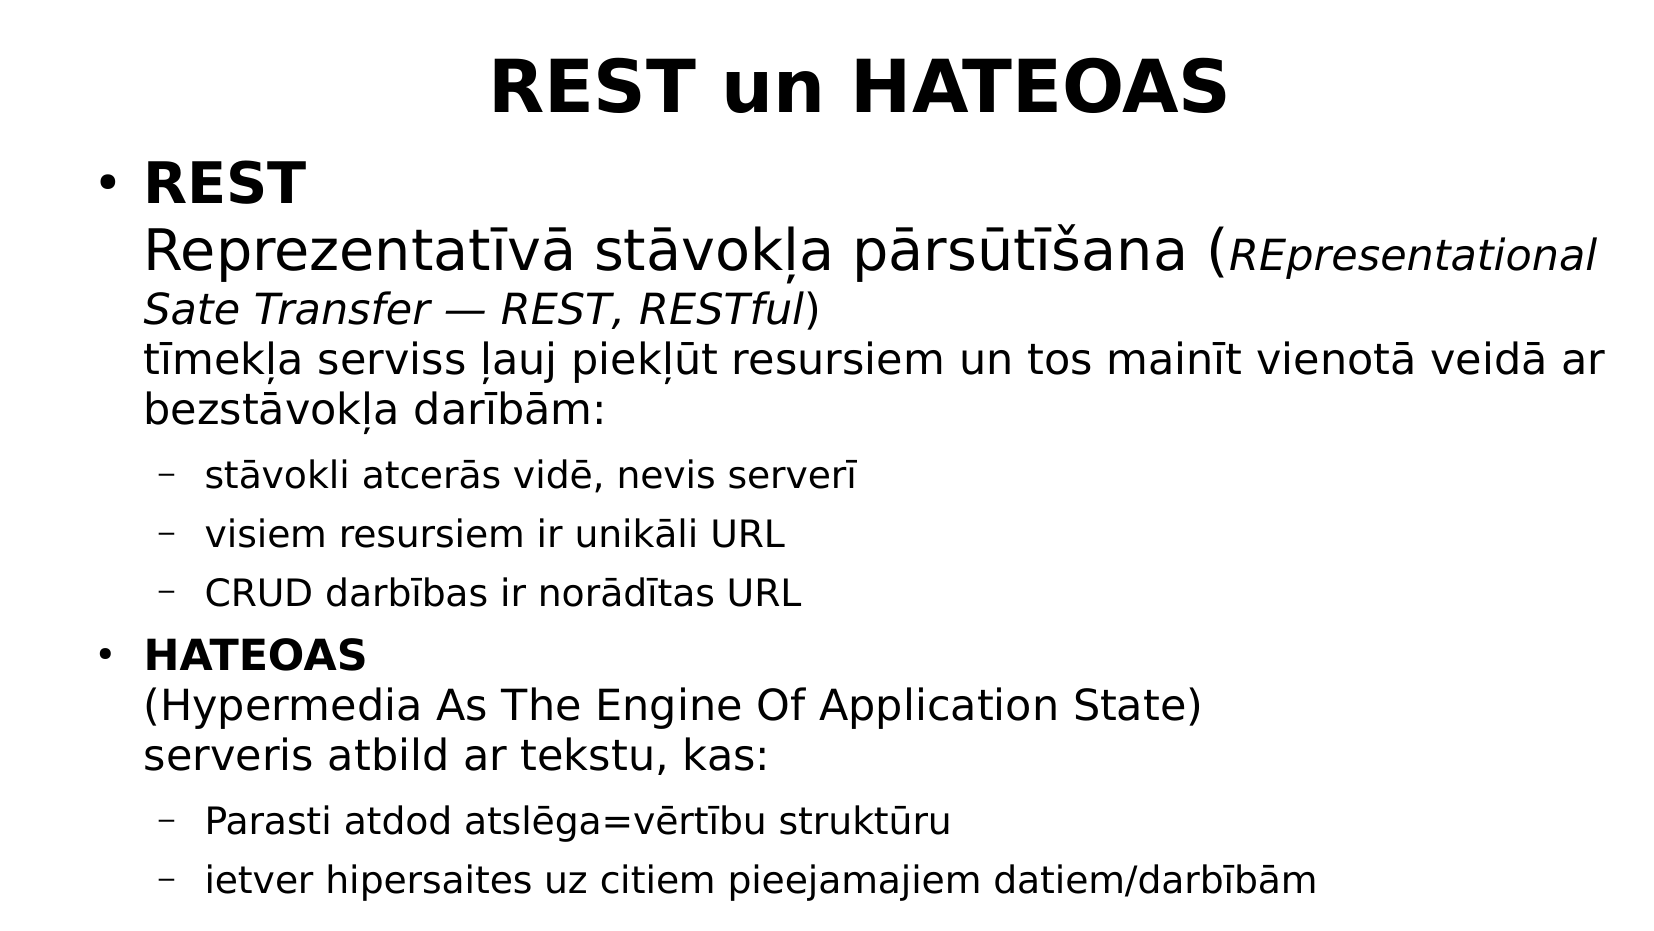

# REST un HATEOAS
REST
Reprezentatīvā stāvokļa pārsūtīšana (REpresentational Sate Transfer — REST, RESTful)
tīmekļa serviss ļauj piekļūt resursiem un tos mainīt vienotā veidā ar bezstāvokļa darībām:
stāvokli atcerās vidē, nevis serverī
visiem resursiem ir unikāli URL
CRUD darbības ir norādītas URL
HATEOAS
(Hypermedia As The Engine Of Application State)
serveris atbild ar tekstu, kas:
Parasti atdod atslēga=vērtību struktūru
ietver hipersaites uz citiem pieejamajiem datiem/darbībām